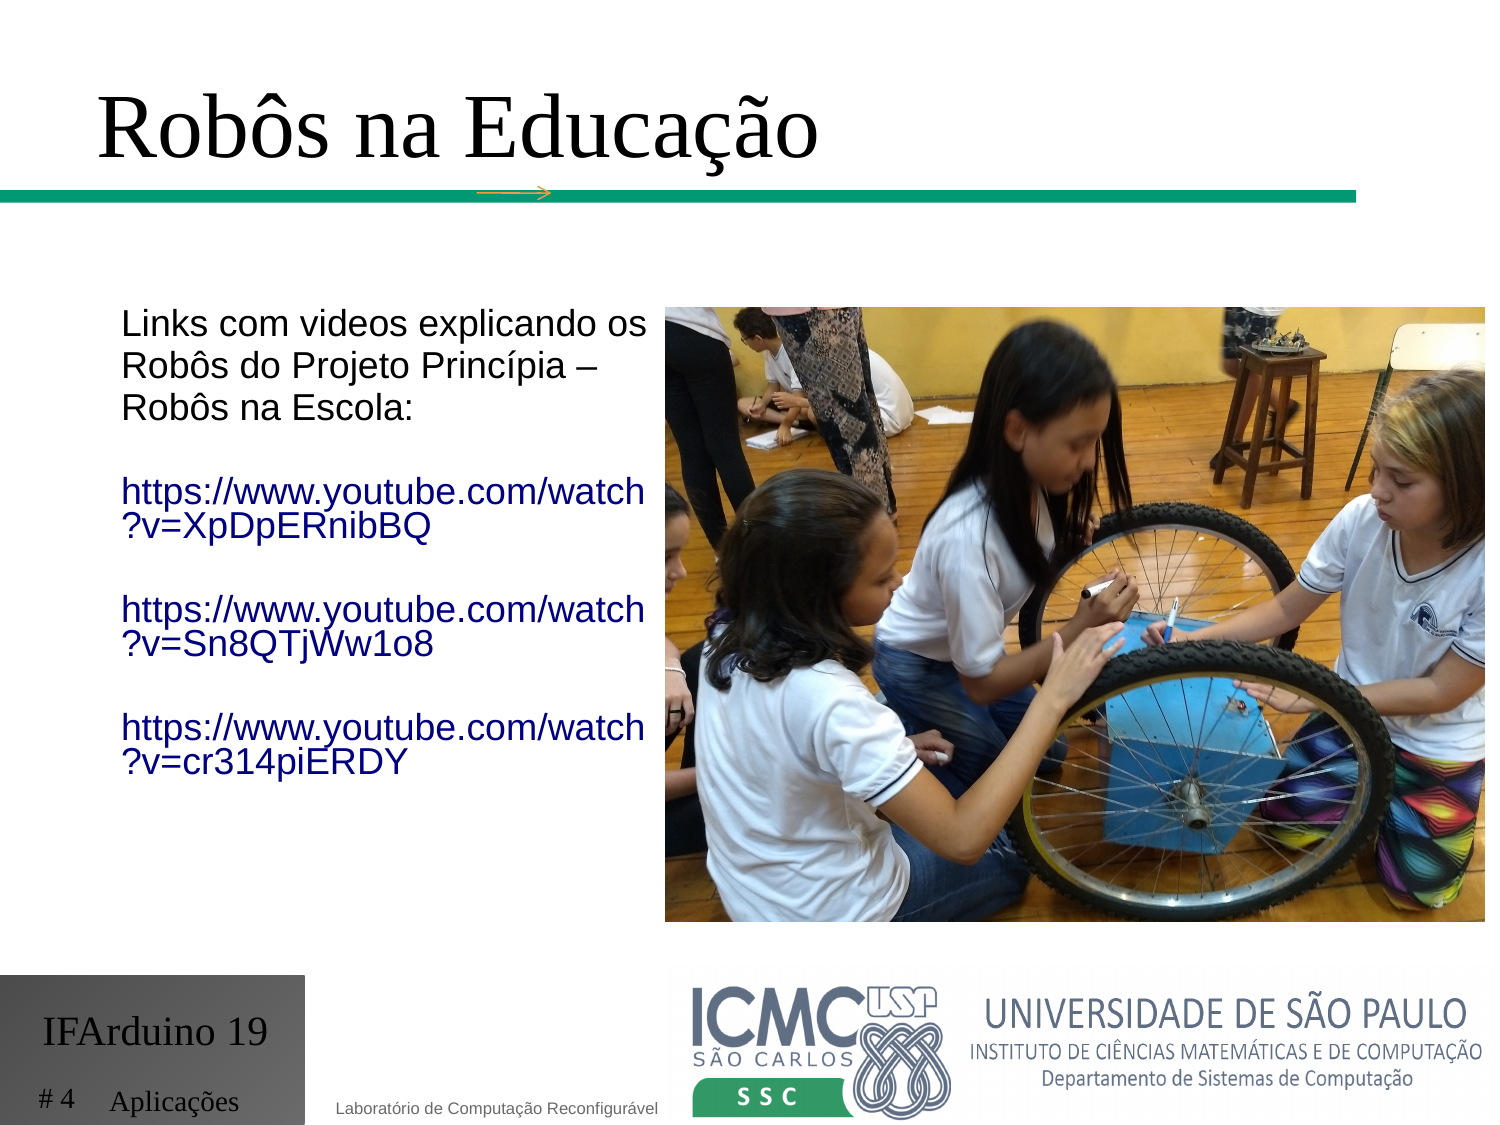

Robôs na Educação
Links com videos explicando os
Robôs do Projeto Princípia – Robôs na Escola:
https://www.youtube.com/watch?v=XpDpERnibBQ
https://www.youtube.com/watch?v=Sn8QTjWw1o8
https://www.youtube.com/watch?v=cr314piERDY
Aplicações